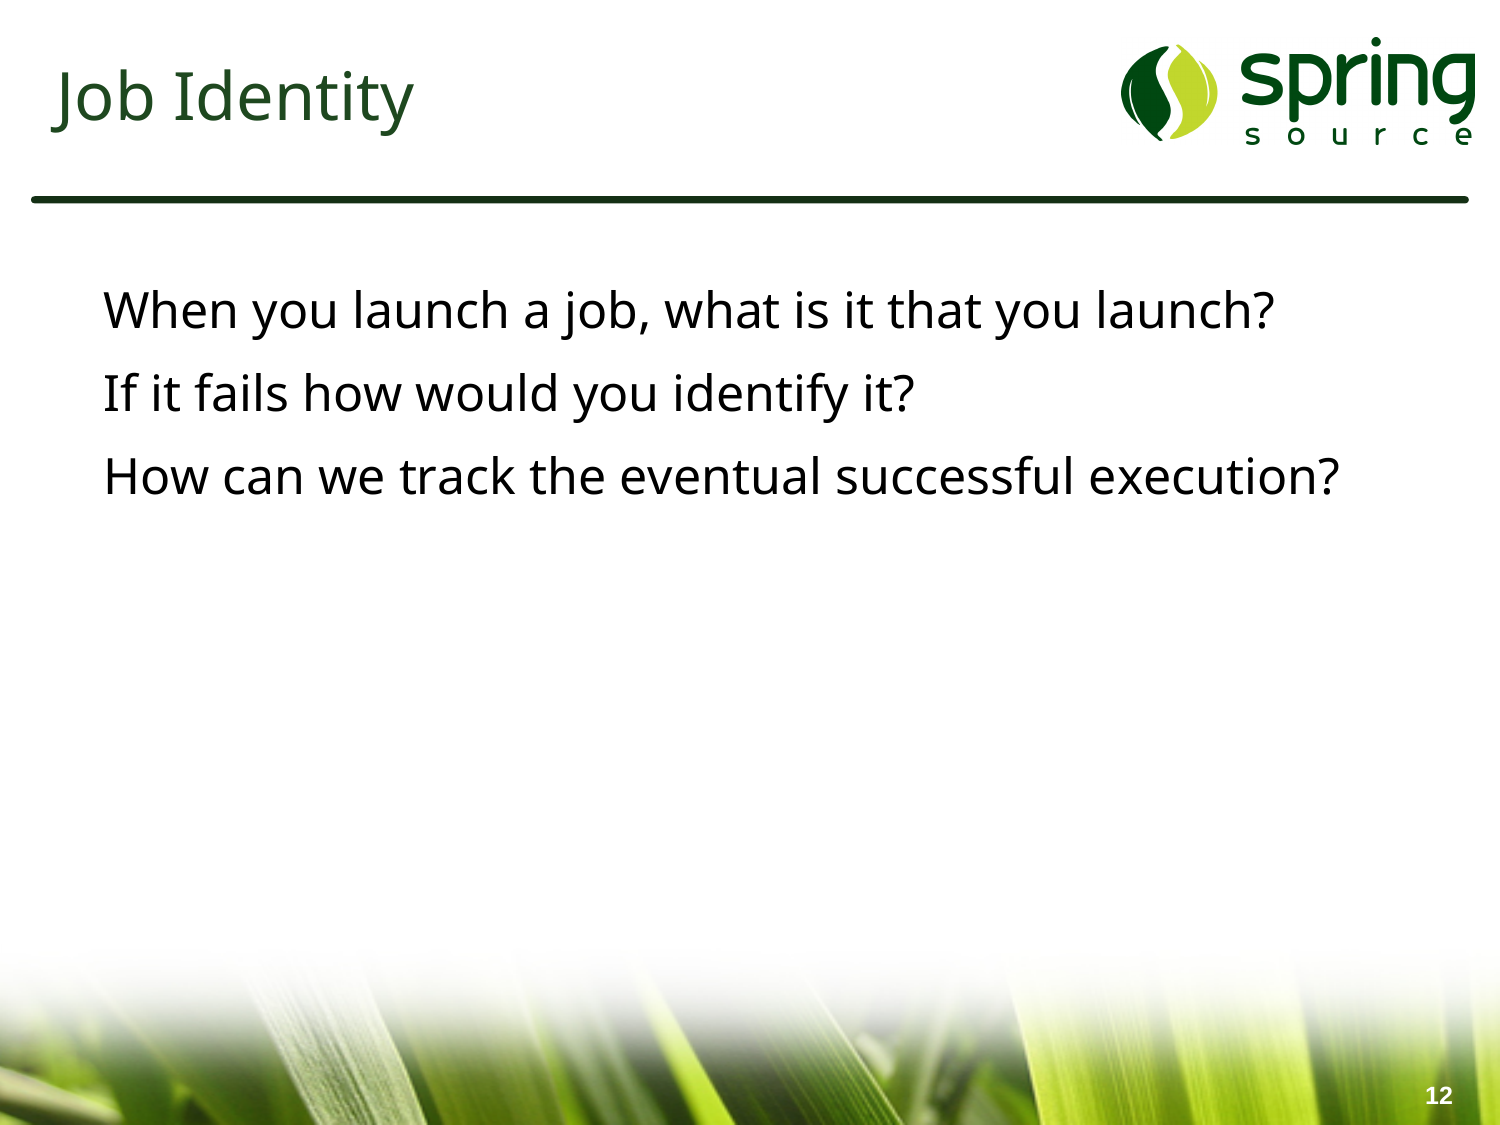

# Job Identity
When you launch a job, what is it that you launch?
If it fails how would you identify it?
How can we track the eventual successful execution?